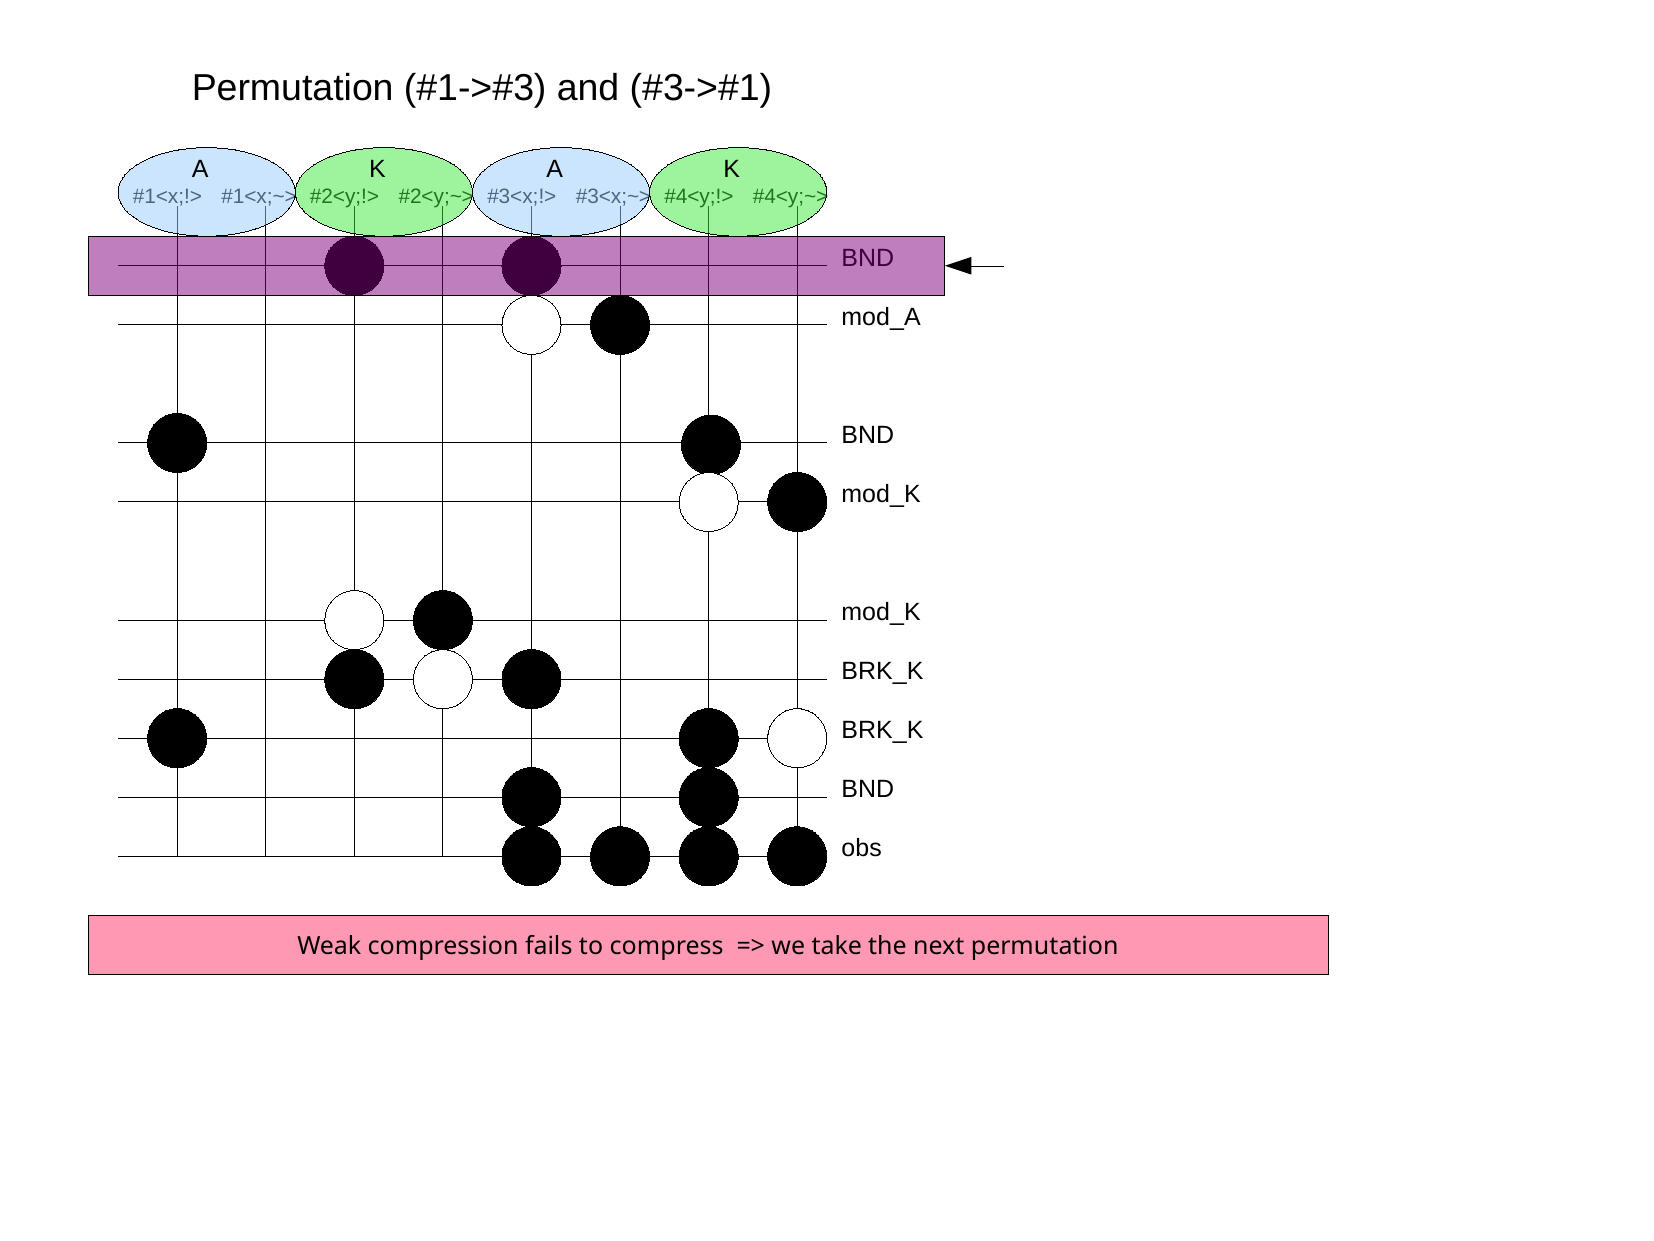

Permutation (#1->#3) and (#3->#1)
A
K
A
K
#1<x;!>
#1<x;~>
#2<y;!>
#2<y;~>
#3<x;!>
#3<x;~>
#4<y;!>
#4<y;~>
BND
mod_A
BND
mod_K
mod_K
BRK_K
BRK_K
BND
obs
Weak compression fails to compress => we take the next permutation